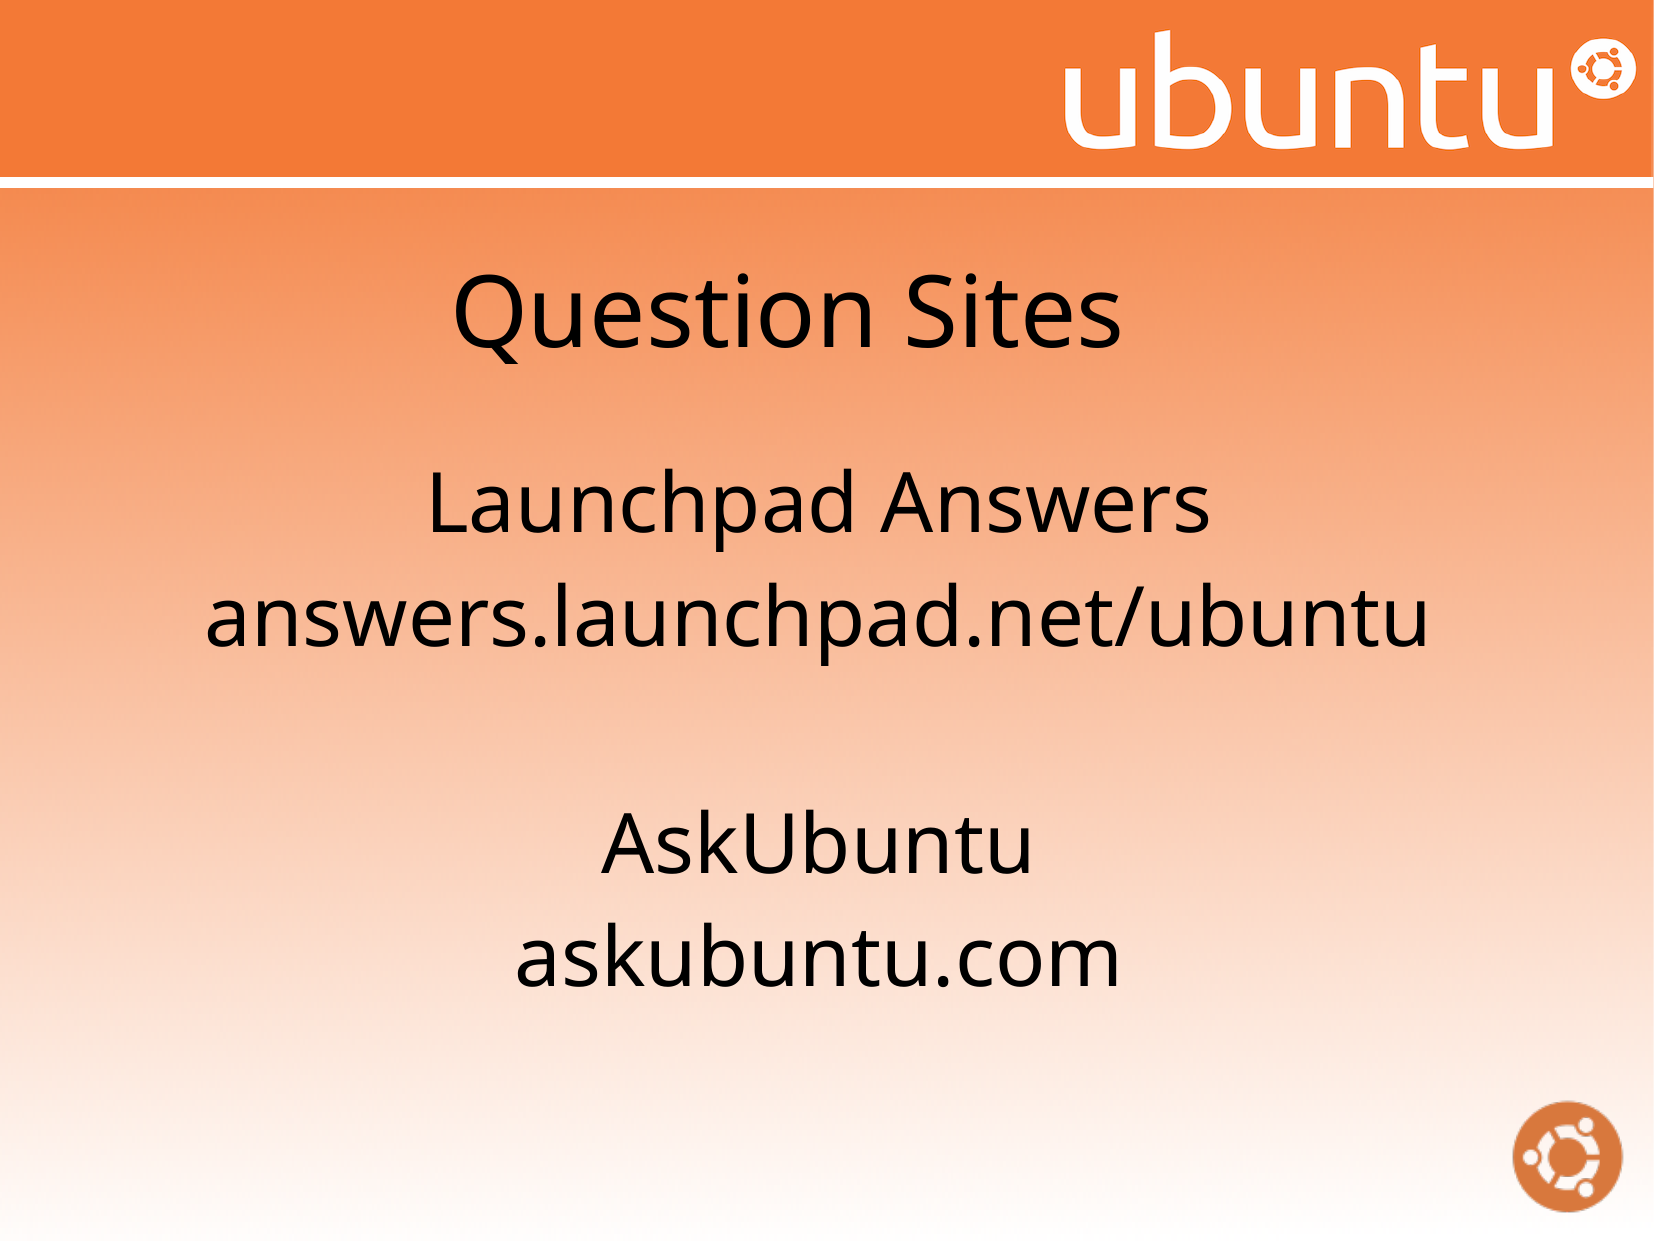

# Question Sites
Launchpad Answers
answers.launchpad.net/ubuntu
AskUbuntu
askubuntu.com